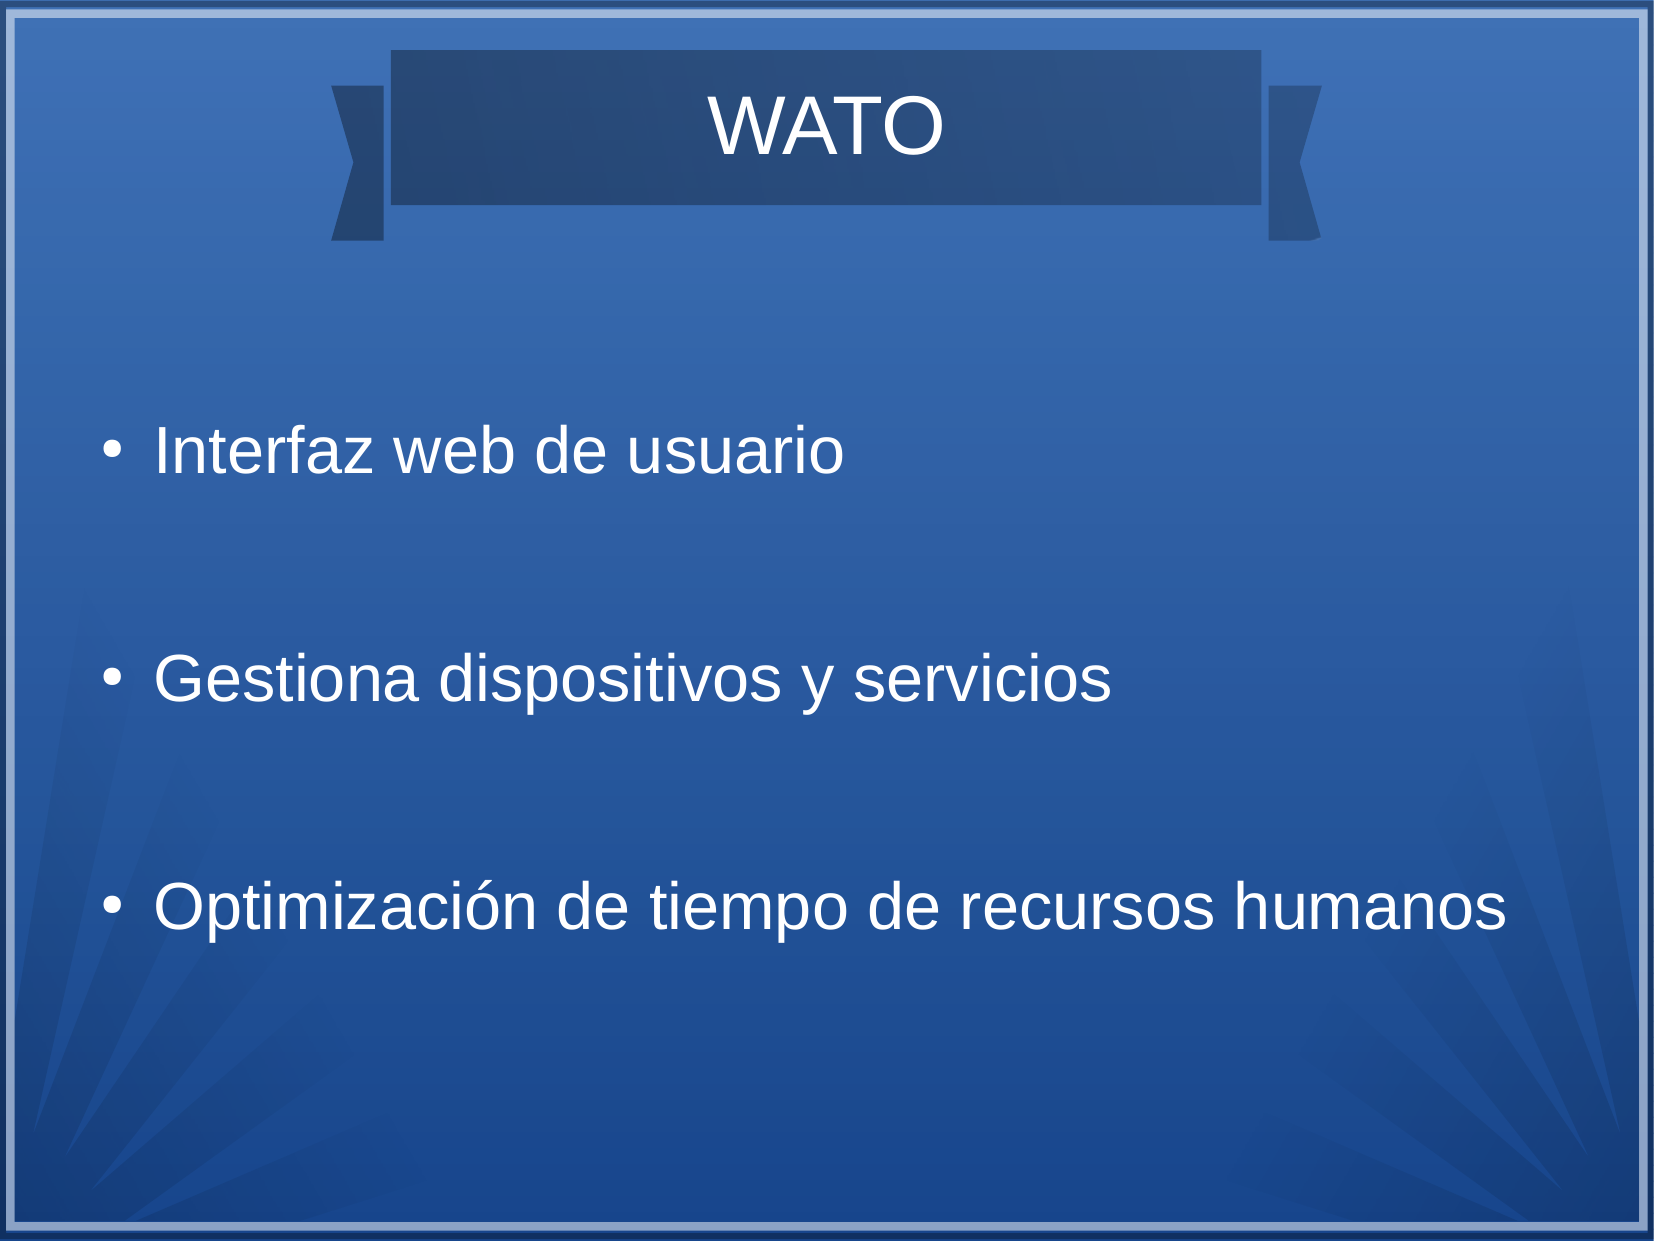

# WATO
Interfaz web de usuario
Gestiona dispositivos y servicios
Optimización de tiempo de recursos humanos